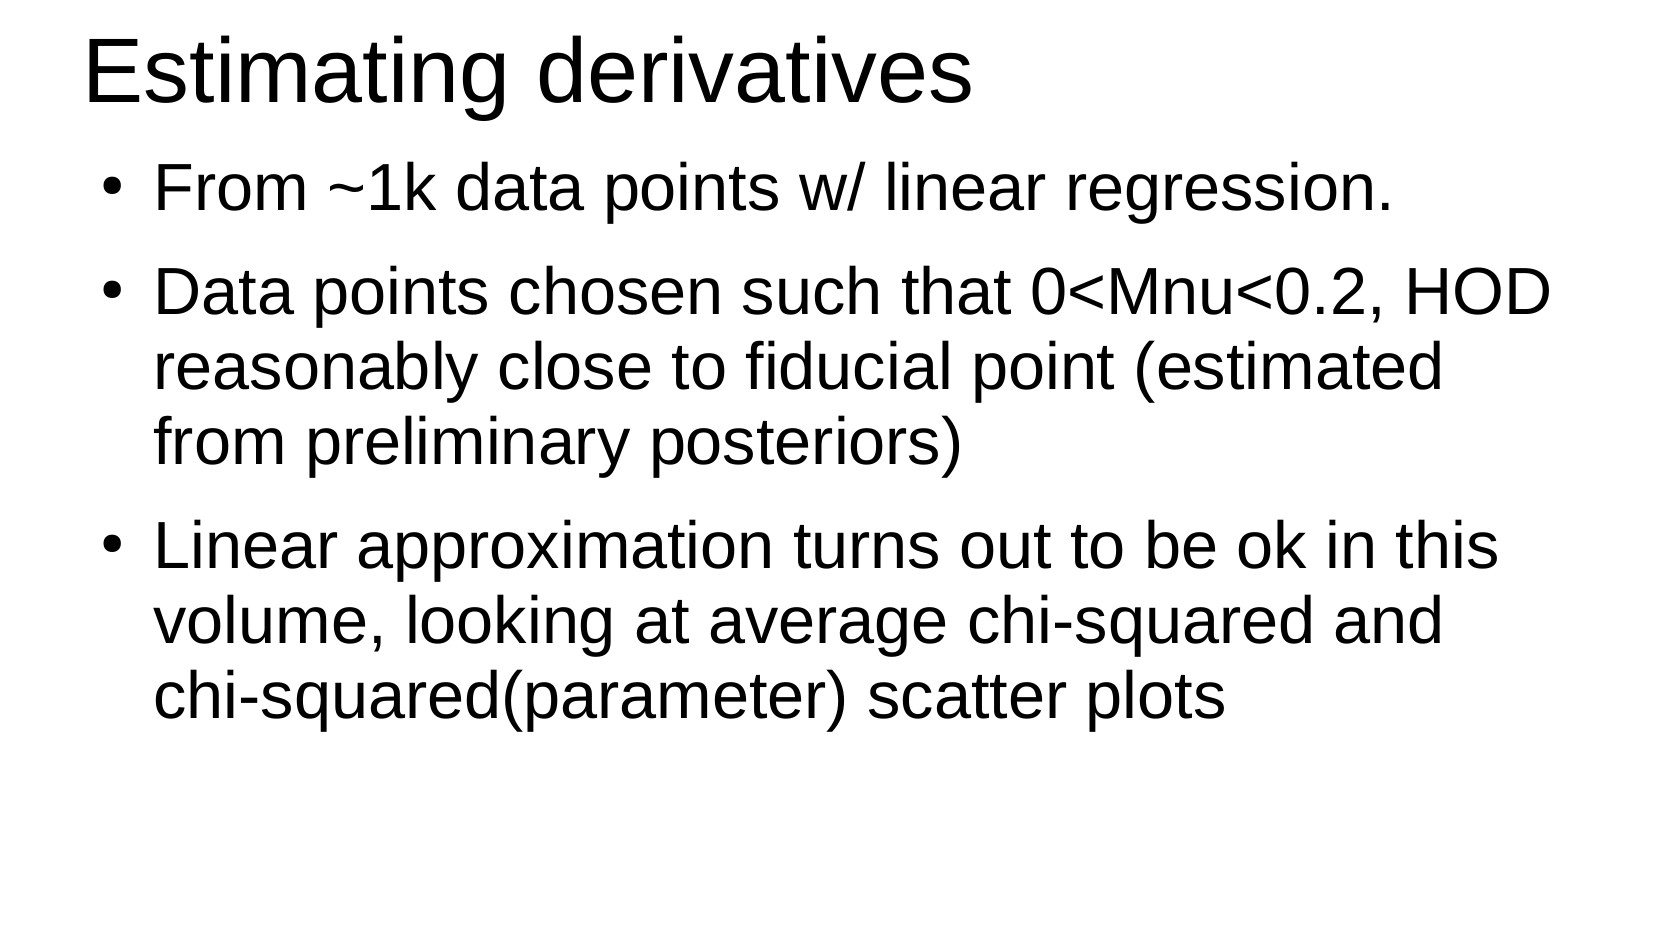

# Estimating derivatives
From ~1k data points w/ linear regression.
Data points chosen such that 0<Mnu<0.2, HOD reasonably close to fiducial point (estimated from preliminary posteriors)
Linear approximation turns out to be ok in this volume, looking at average chi-squared and chi-squared(parameter) scatter plots